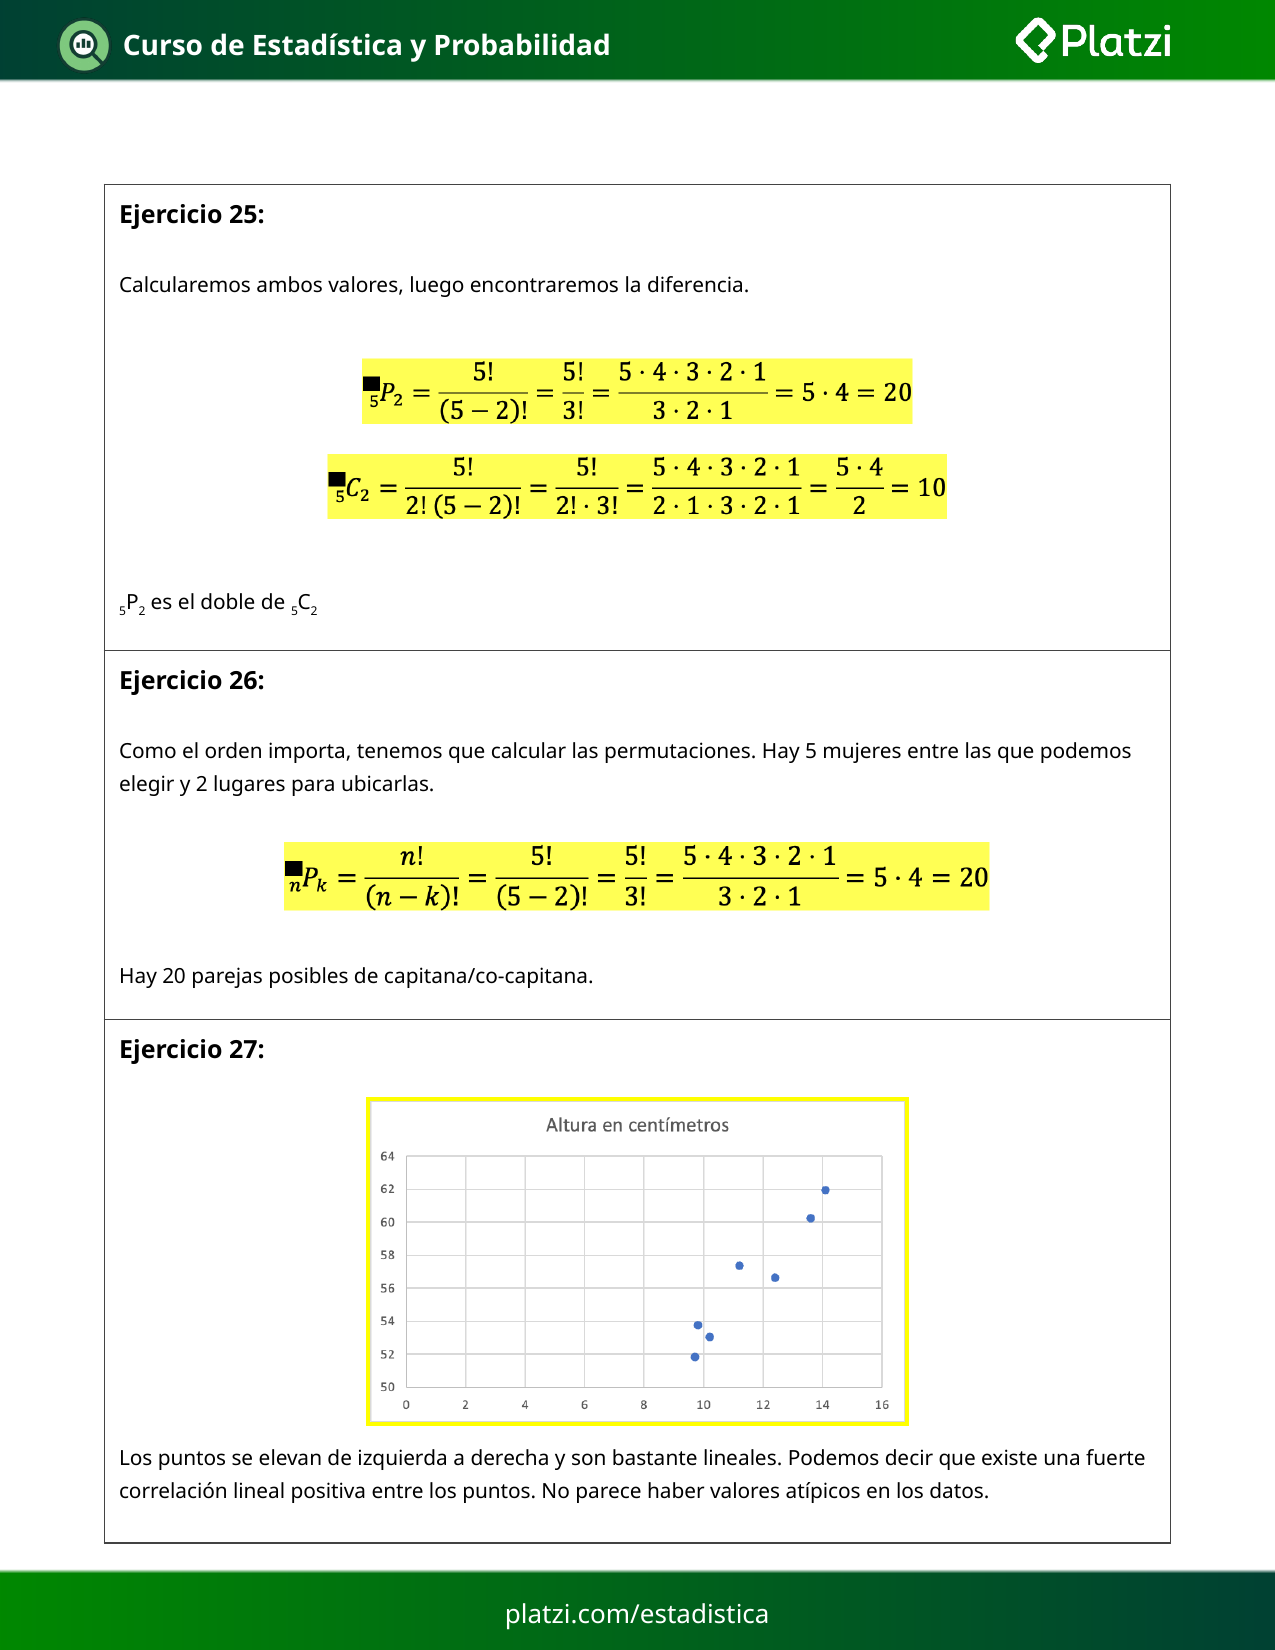

Curso de Estadística y Probabilidad
| Ejercicio 25: Calcularemos ambos valores, luego encontraremos la diferencia. 5P2 es el doble de 5C2 |
| --- |
| Ejercicio 26: Como el orden importa, tenemos que calcular las permutaciones. Hay 5 mujeres entre las que podemos elegir y 2 lugares para ubicarlas. Hay 20 parejas posibles de capitana/co-capitana. |
| Ejercicio 27: Los puntos se elevan de izquierda a derecha y son bastante lineales. Podemos decir que existe una fuerte correlación lineal positiva entre los puntos. No parece haber valores atípicos en los datos. |
# platzi.com/estadistica